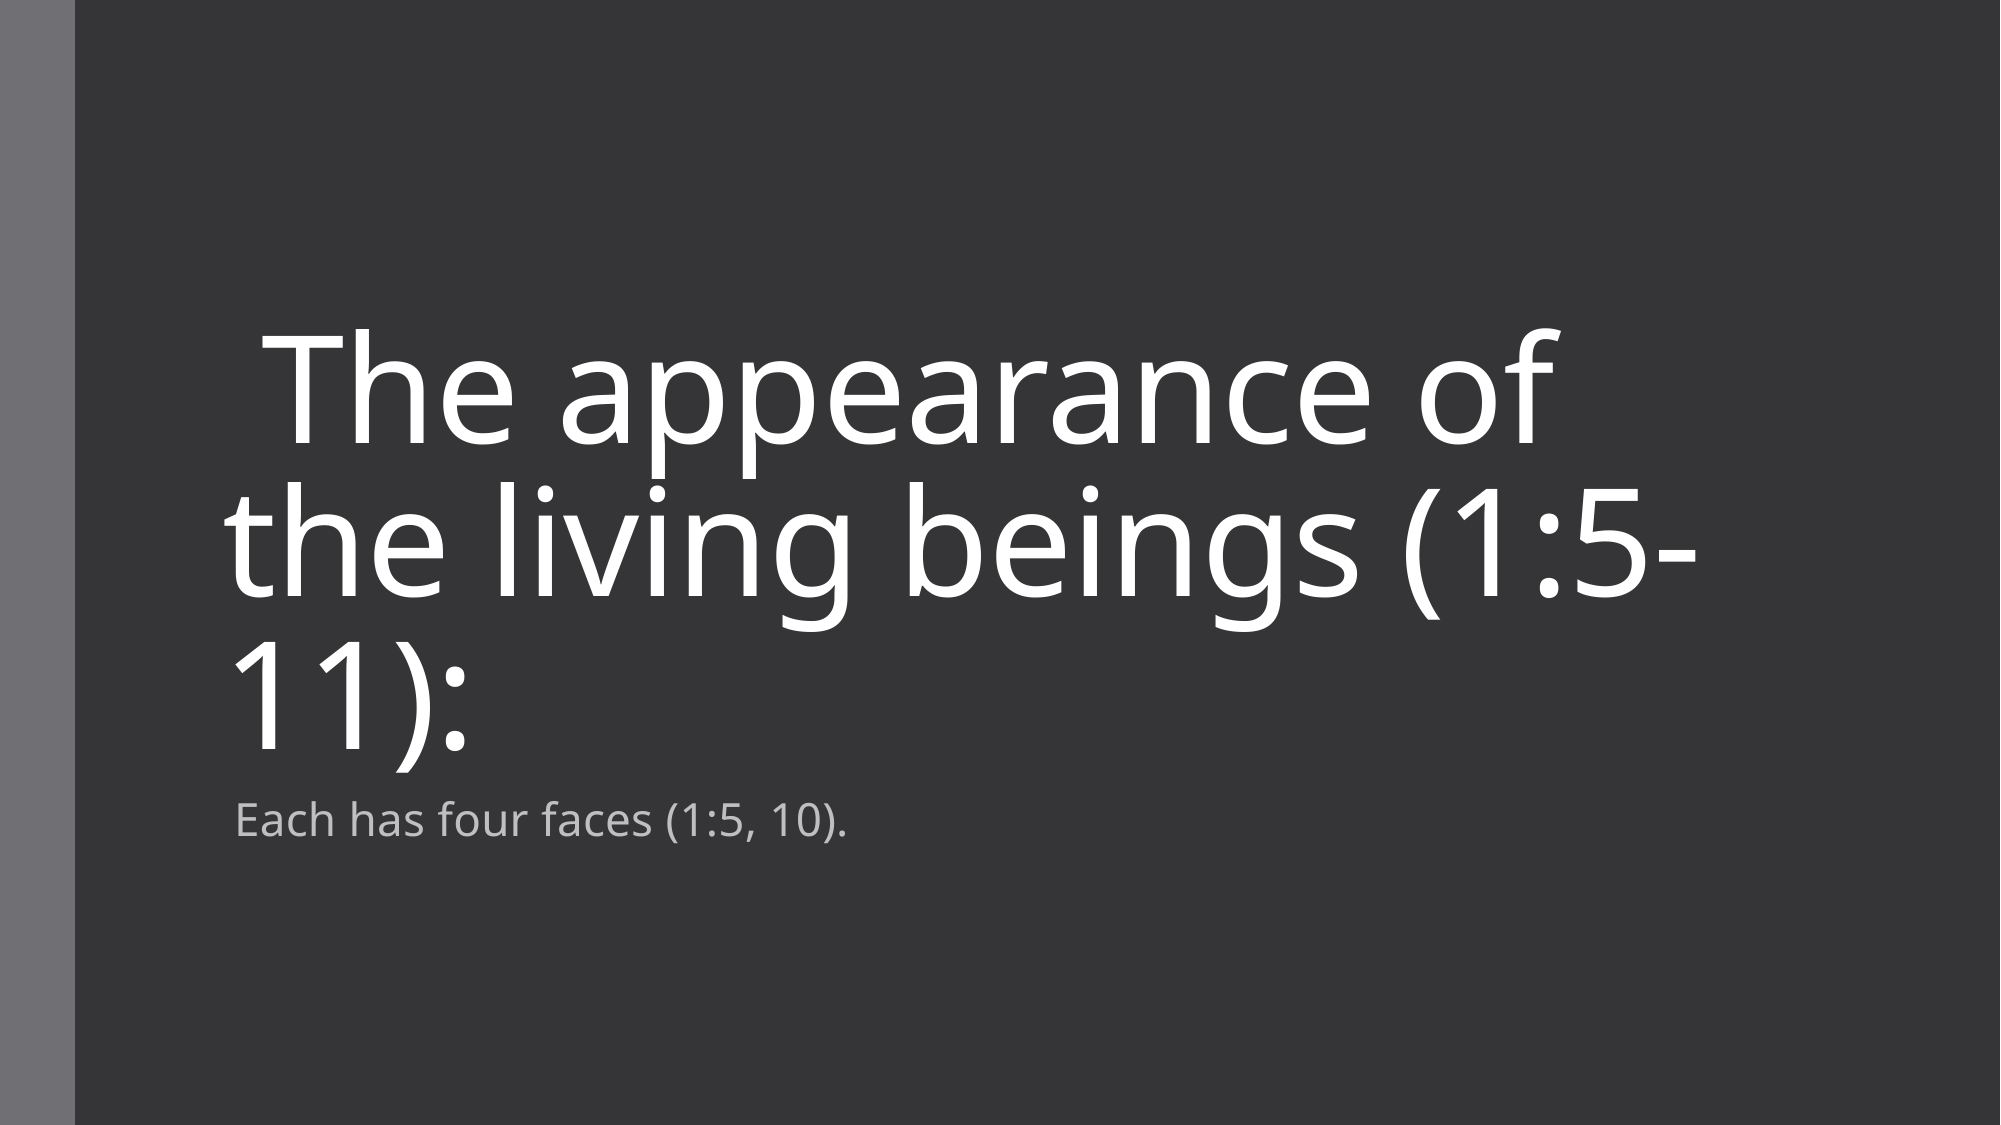

# The appearance of the living beings (1:5-11):
 Each has four faces (1:5, 10).